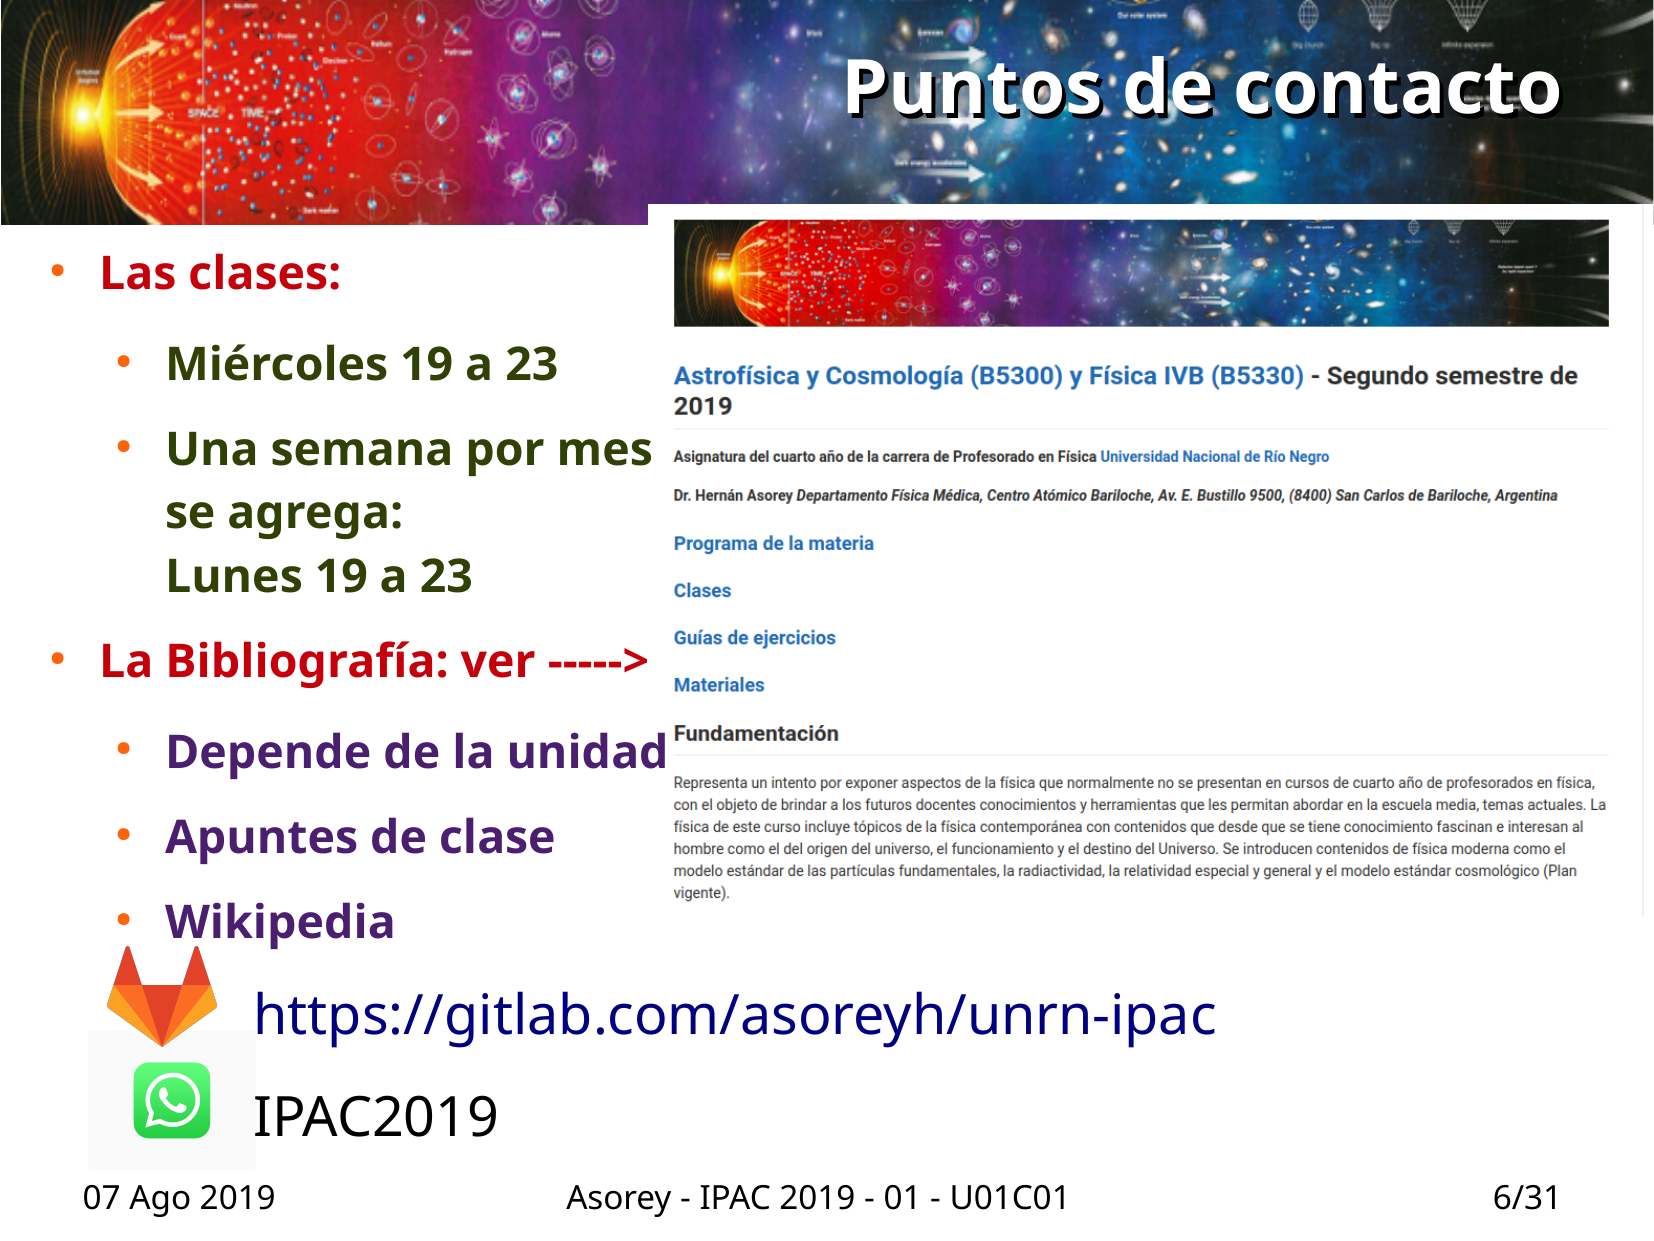

# Puntos de contacto
Las clases:
Miércoles 19 a 23
Una semana por mes
se agrega:
Lunes 19 a 23
La Bibliografía: ver ----->
Depende de la unidad
Apuntes de clase
Wikipedia
 https://gitlab.com/asoreyh/unrn-ipac
 IPAC2019
07 Ago 2019
Asorey - IPAC 2019 - 01 - U01C01
6